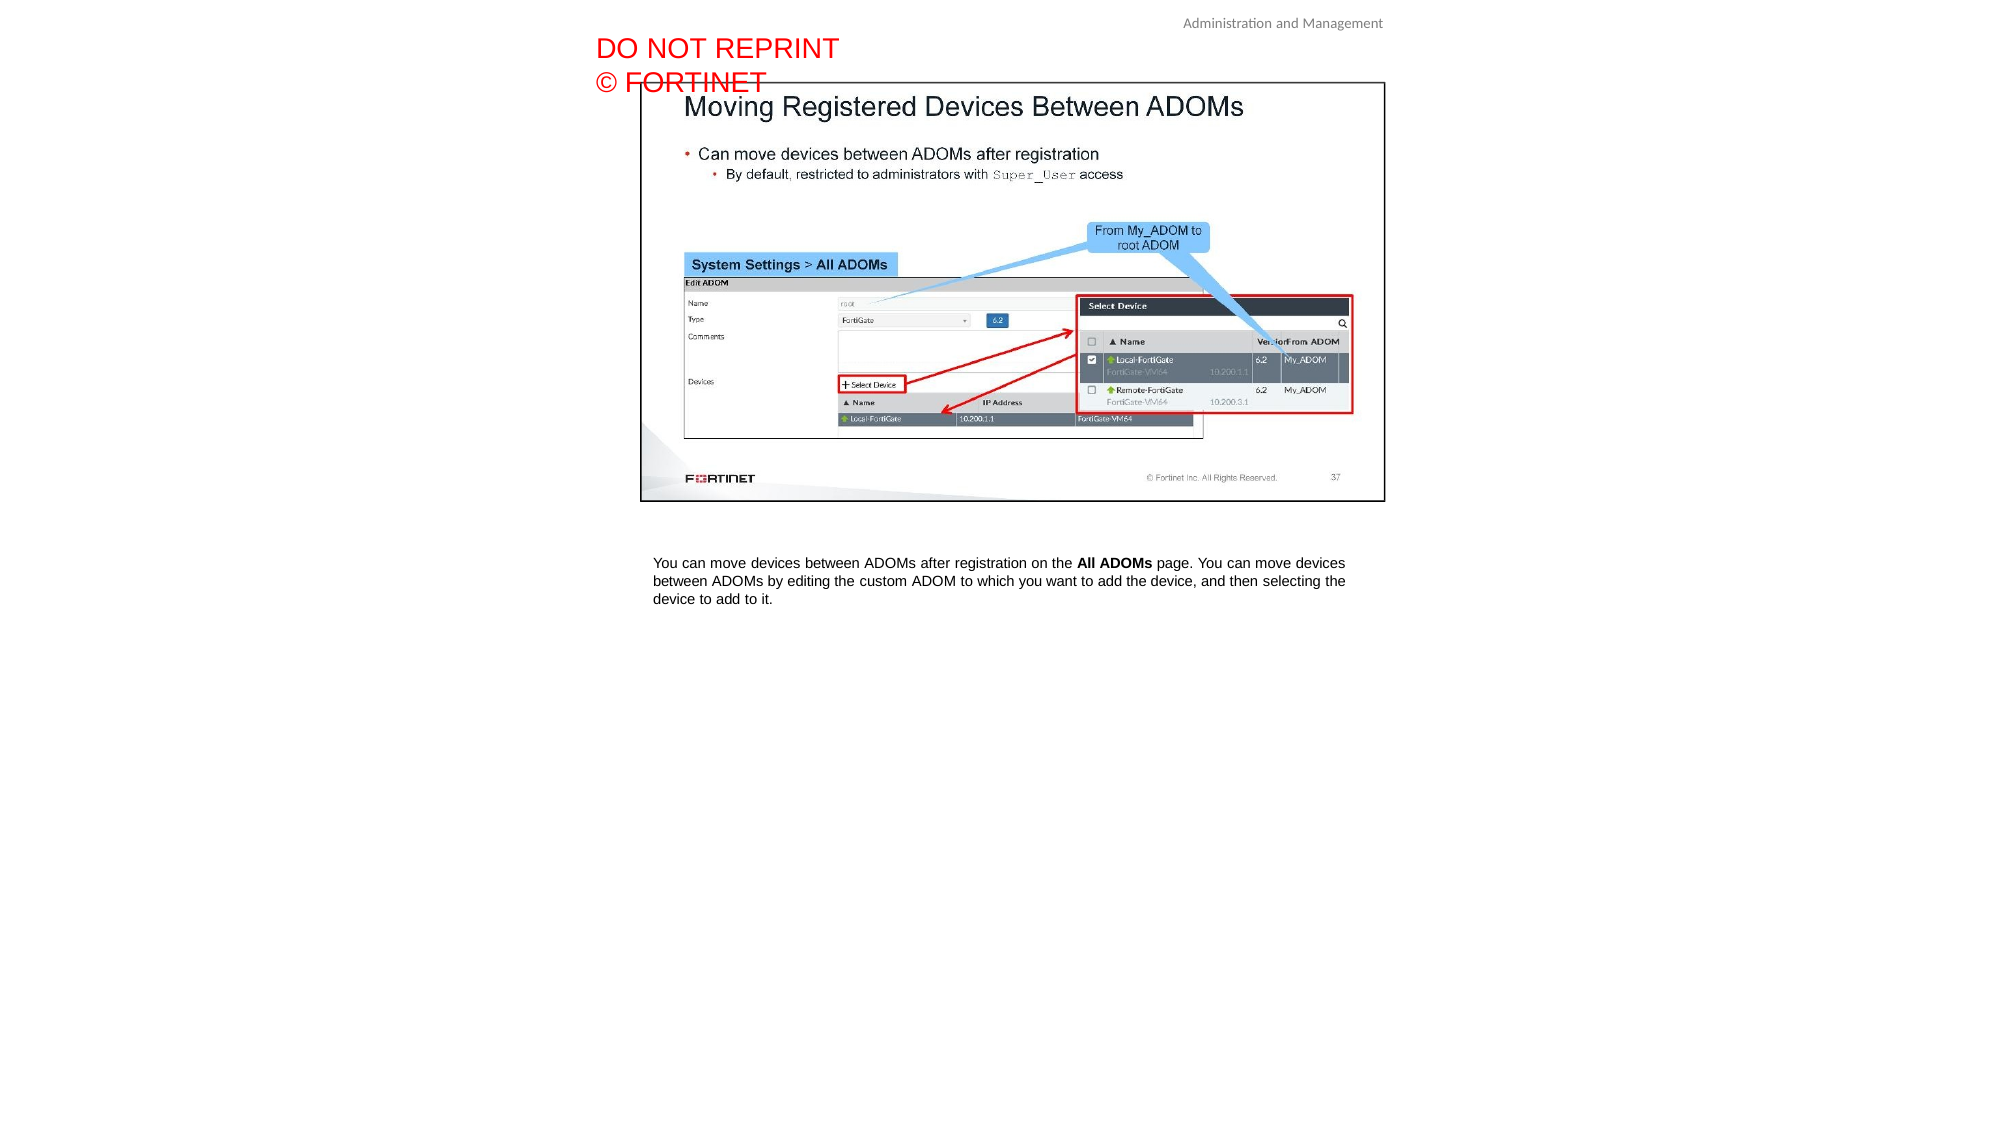

Administration and Management
DO NOT REPRINT
© FORTINET
You can move devices between ADOMs after registration on the All ADOMs page. You can move devices between ADOMs by editing the custom ADOM to which you want to add the device, and then selecting the device to add to it.
FortiManager 6.2 Study Guide
1